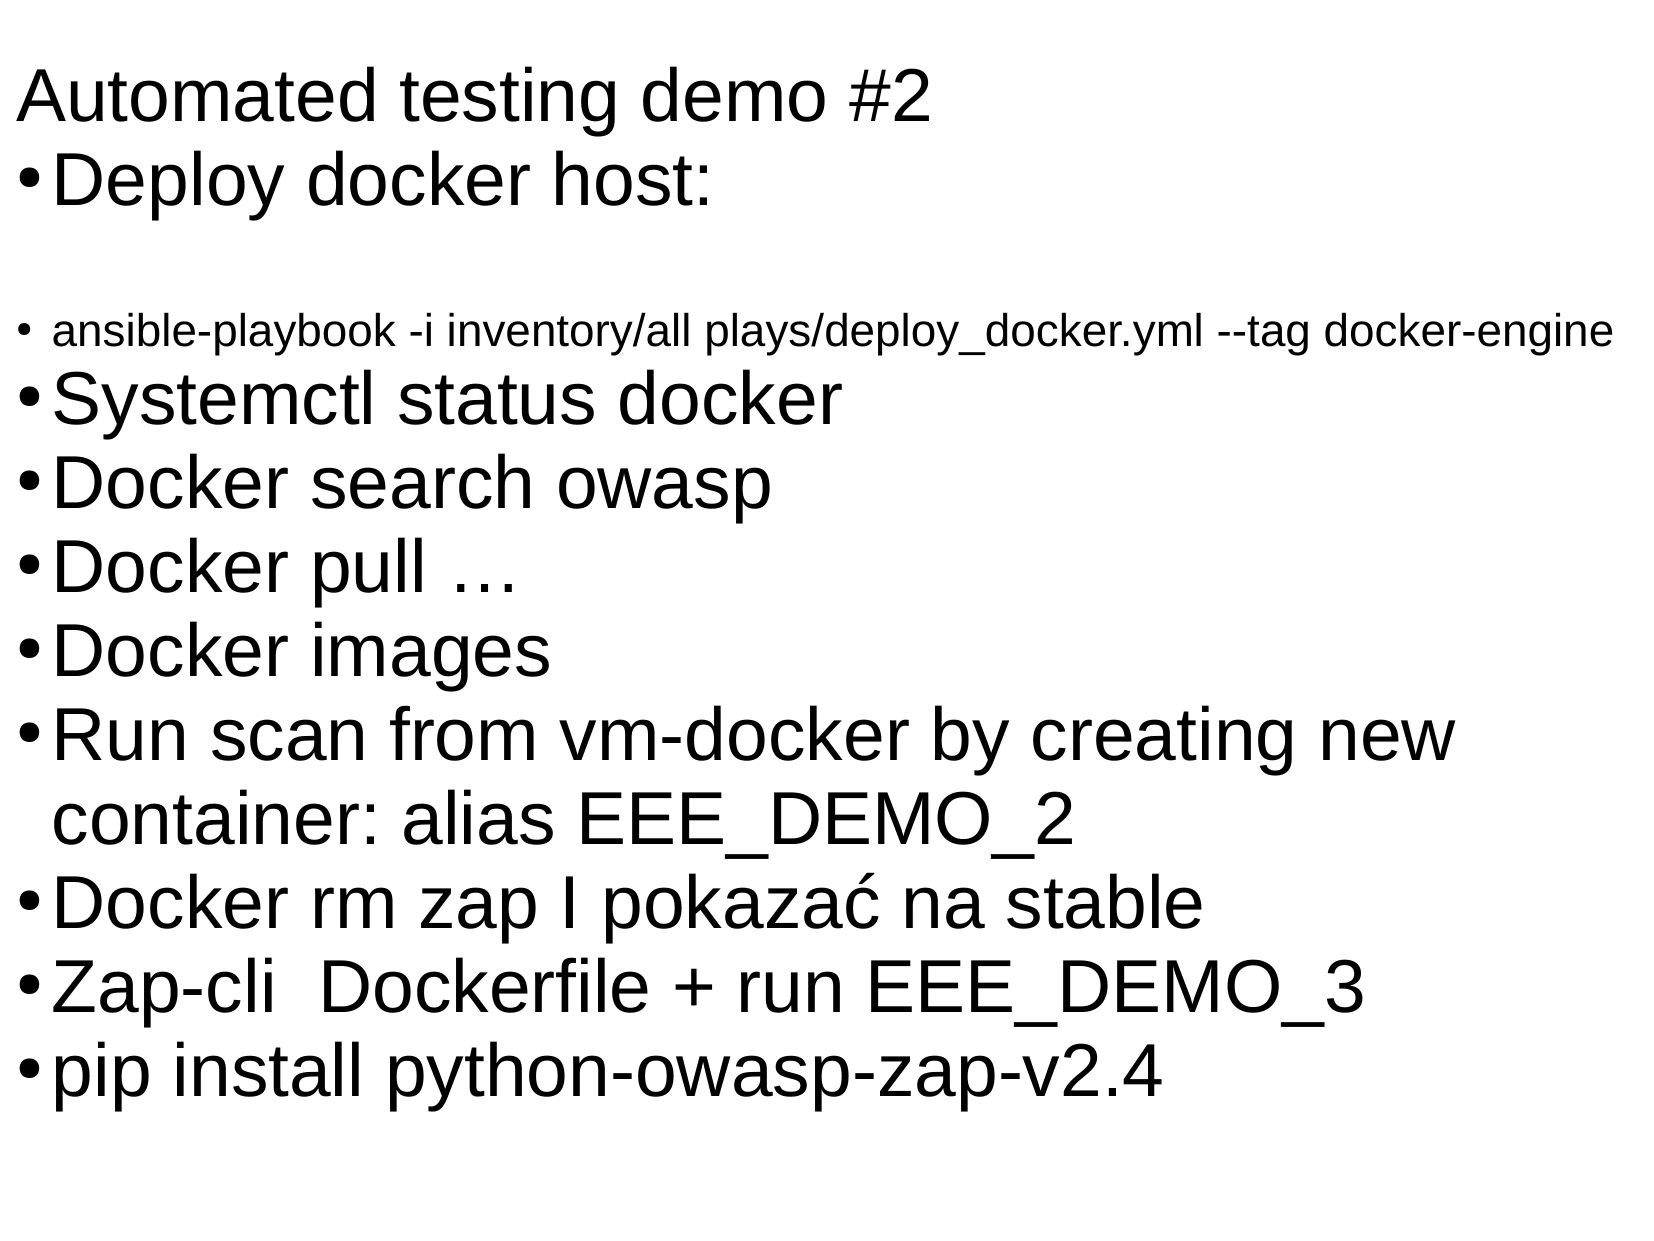

Automated testing demo #2
Deploy docker host:
ansible-playbook -i inventory/all plays/deploy_docker.yml --tag docker-engine
Systemctl status docker
Docker search owasp
Docker pull …
Docker images
Run scan from vm-docker by creating new
container: alias EEE_DEMO_2
Docker rm zap I pokazać na stable
Zap-cli Dockerfile + run EEE_DEMO_3
pip install python-owasp-zap-v2.4